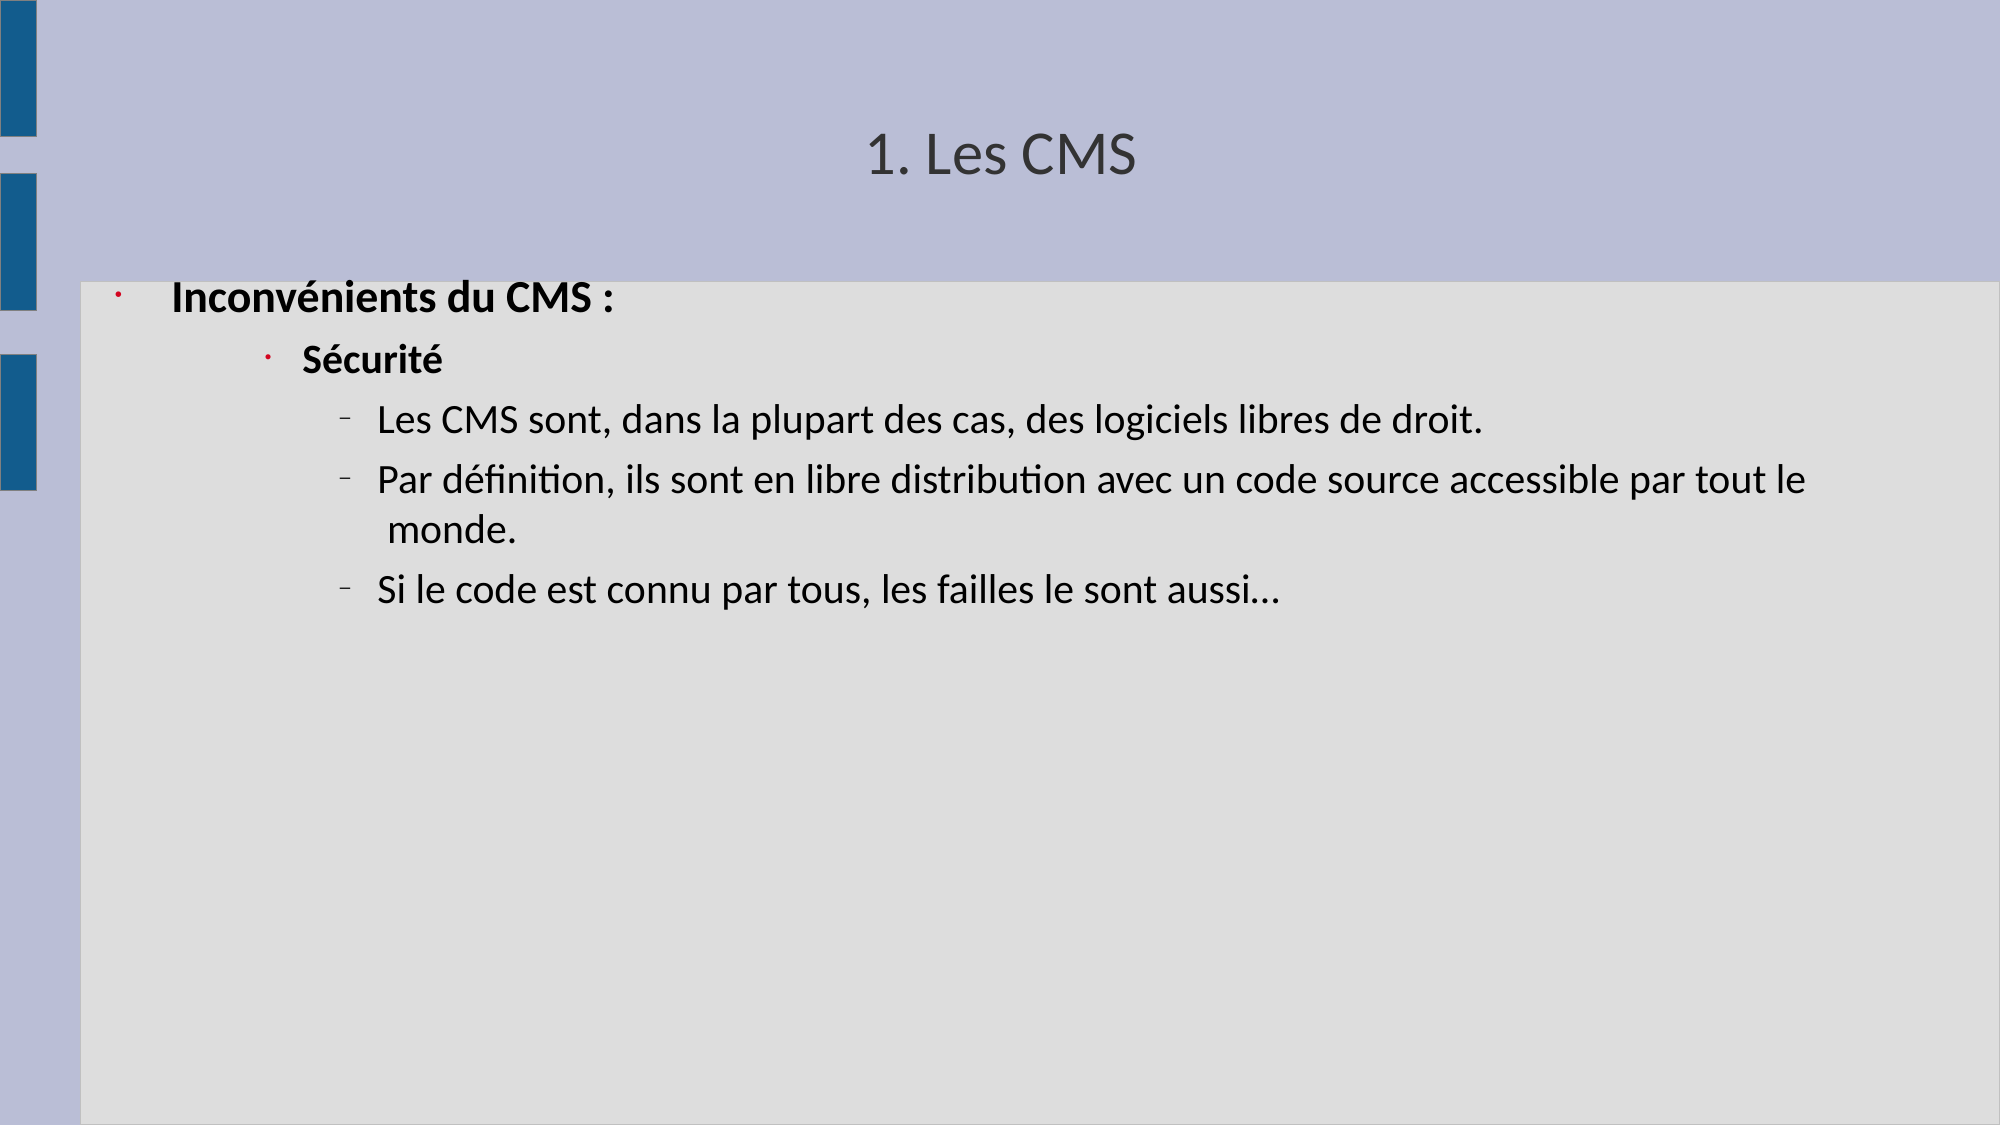

# 1. Les CMS
Inconvénients du CMS :
Sécurité
Les CMS sont, dans la plupart des cas, des logiciels libres de droit.
Par définition, ils sont en libre distribution avec un code source accessible par tout le monde.
Si le code est connu par tous, les failles le sont aussi…